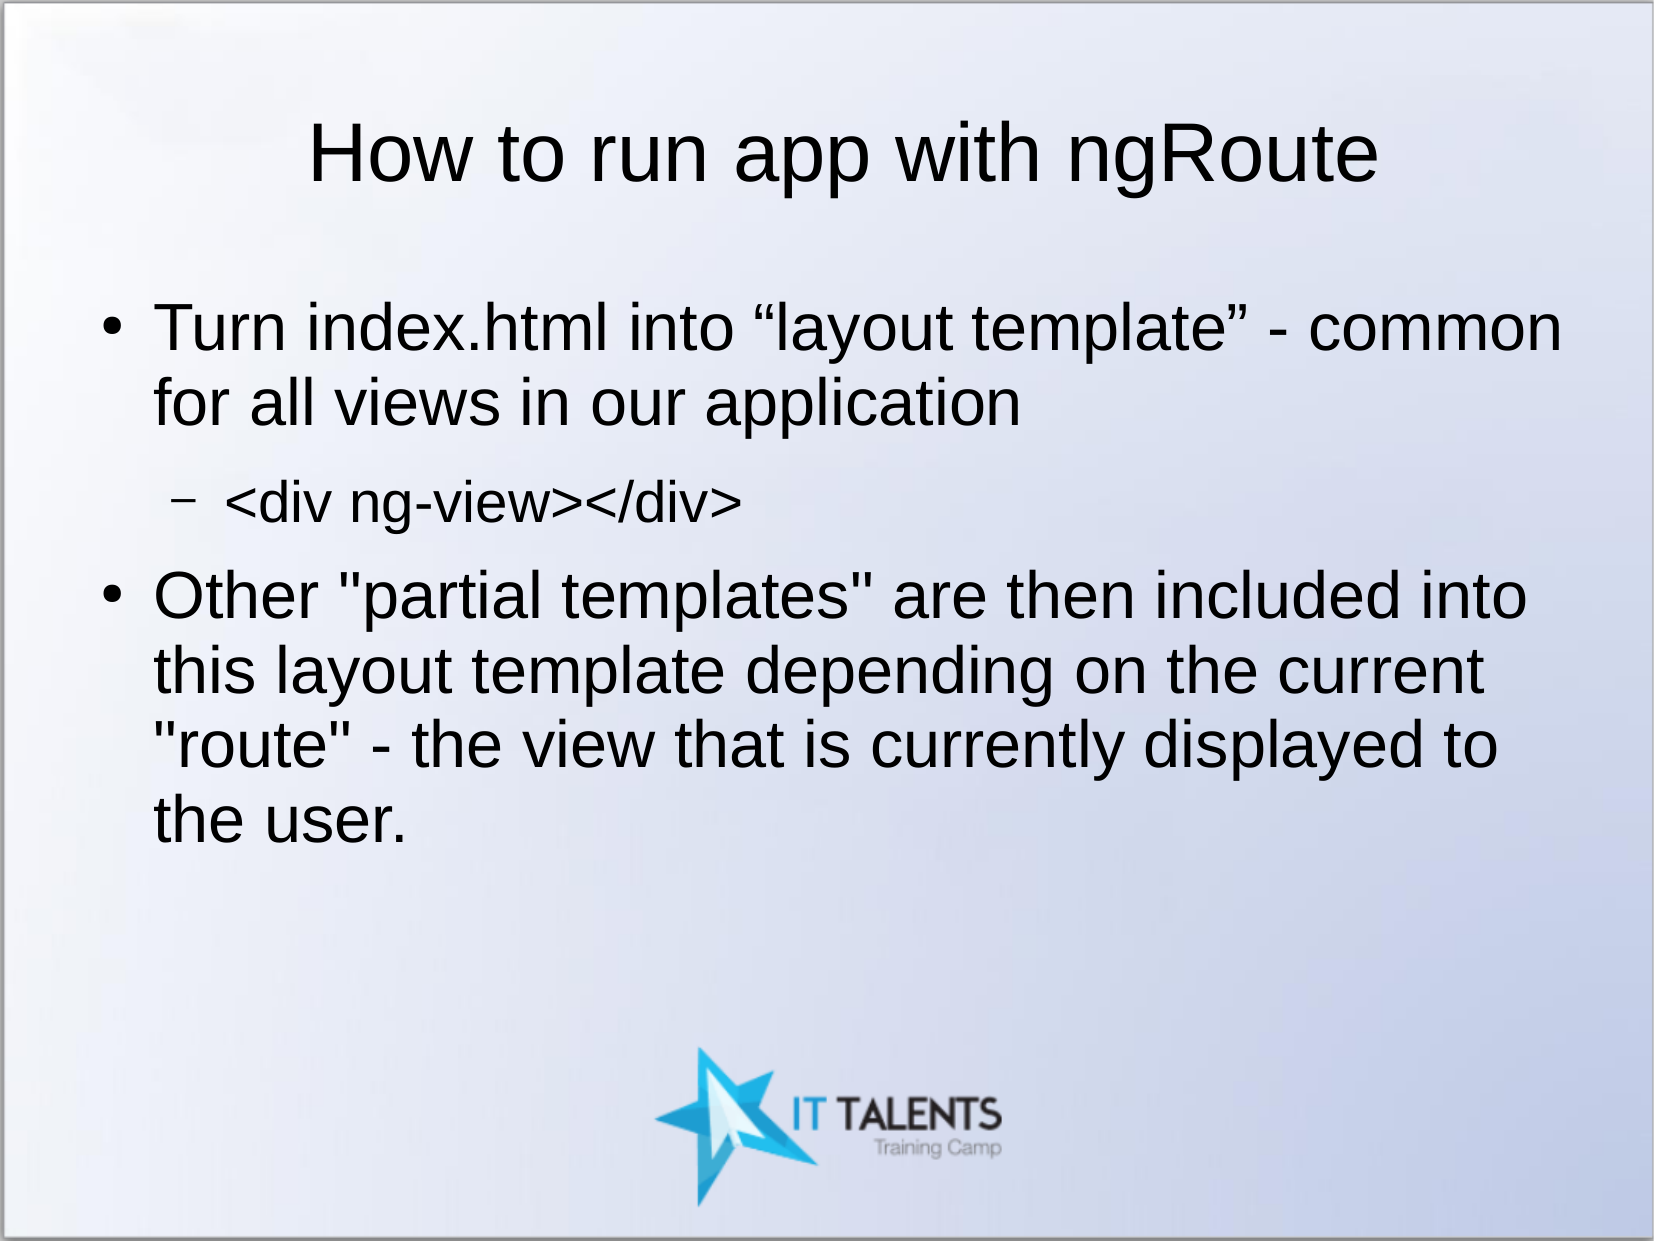

# How to run app with ngRoute
Turn index.html into “layout template” - common for all views in our application
<div ng-view></div>
Other "partial templates" are then included into this layout template depending on the current "route" - the view that is currently displayed to the user.